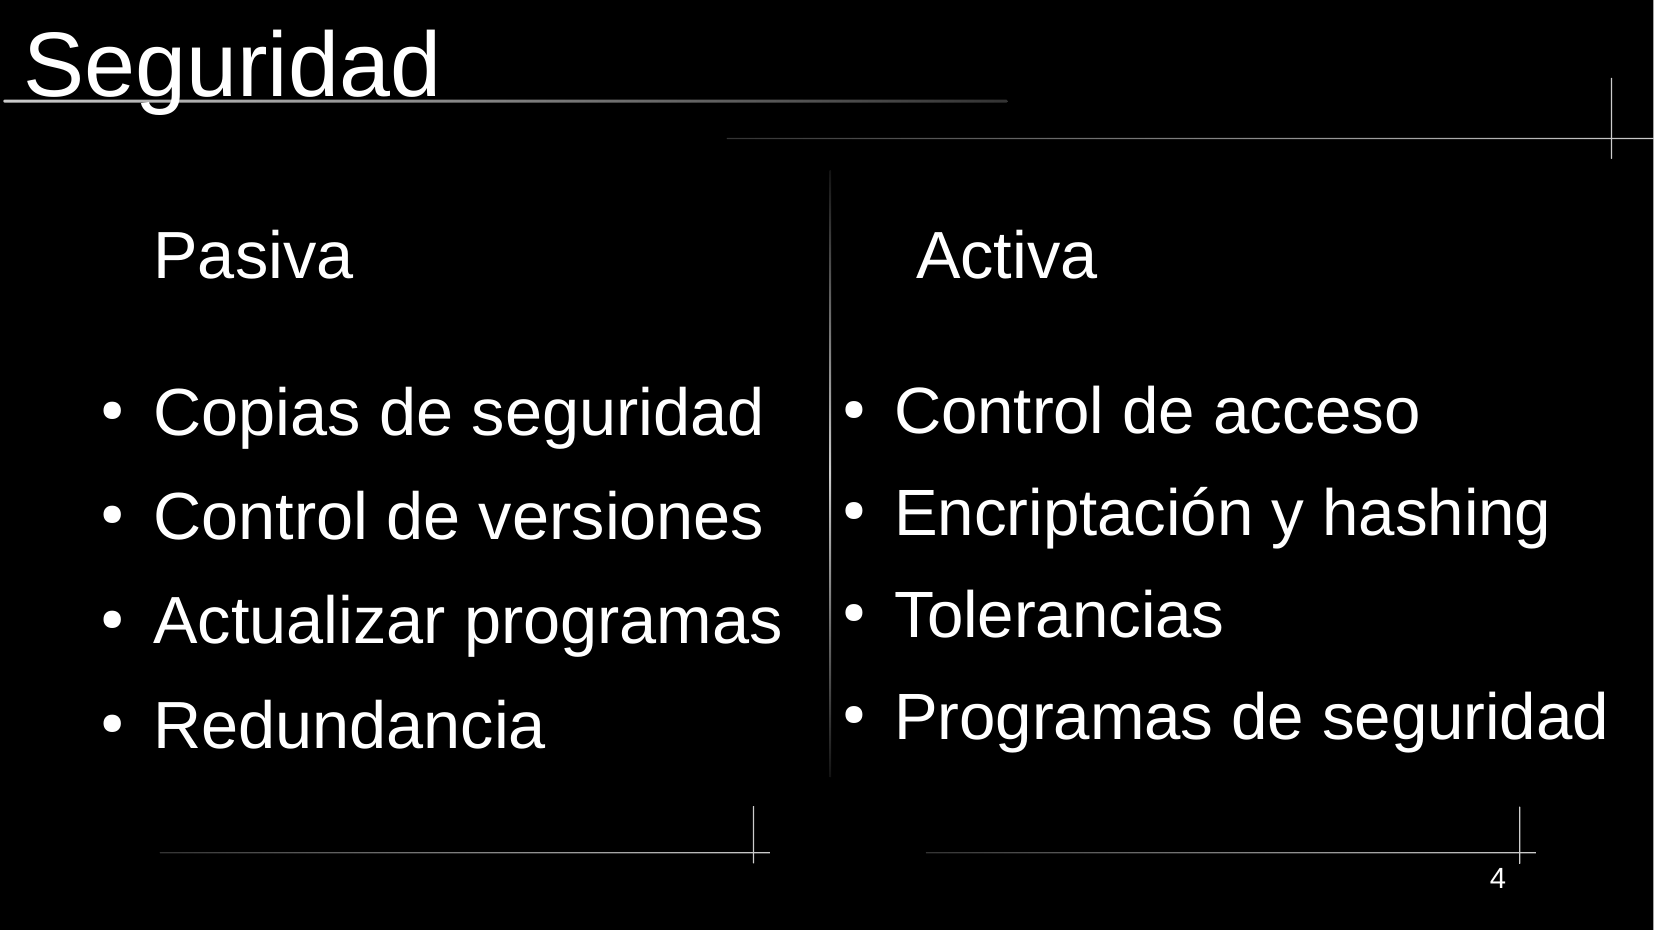

# Seguridad
Pasiva
Activa
Copias de seguridad
Control de versiones
Actualizar programas
Redundancia
Control de acceso
Encriptación y hashing
Tolerancias
Programas de seguridad
4